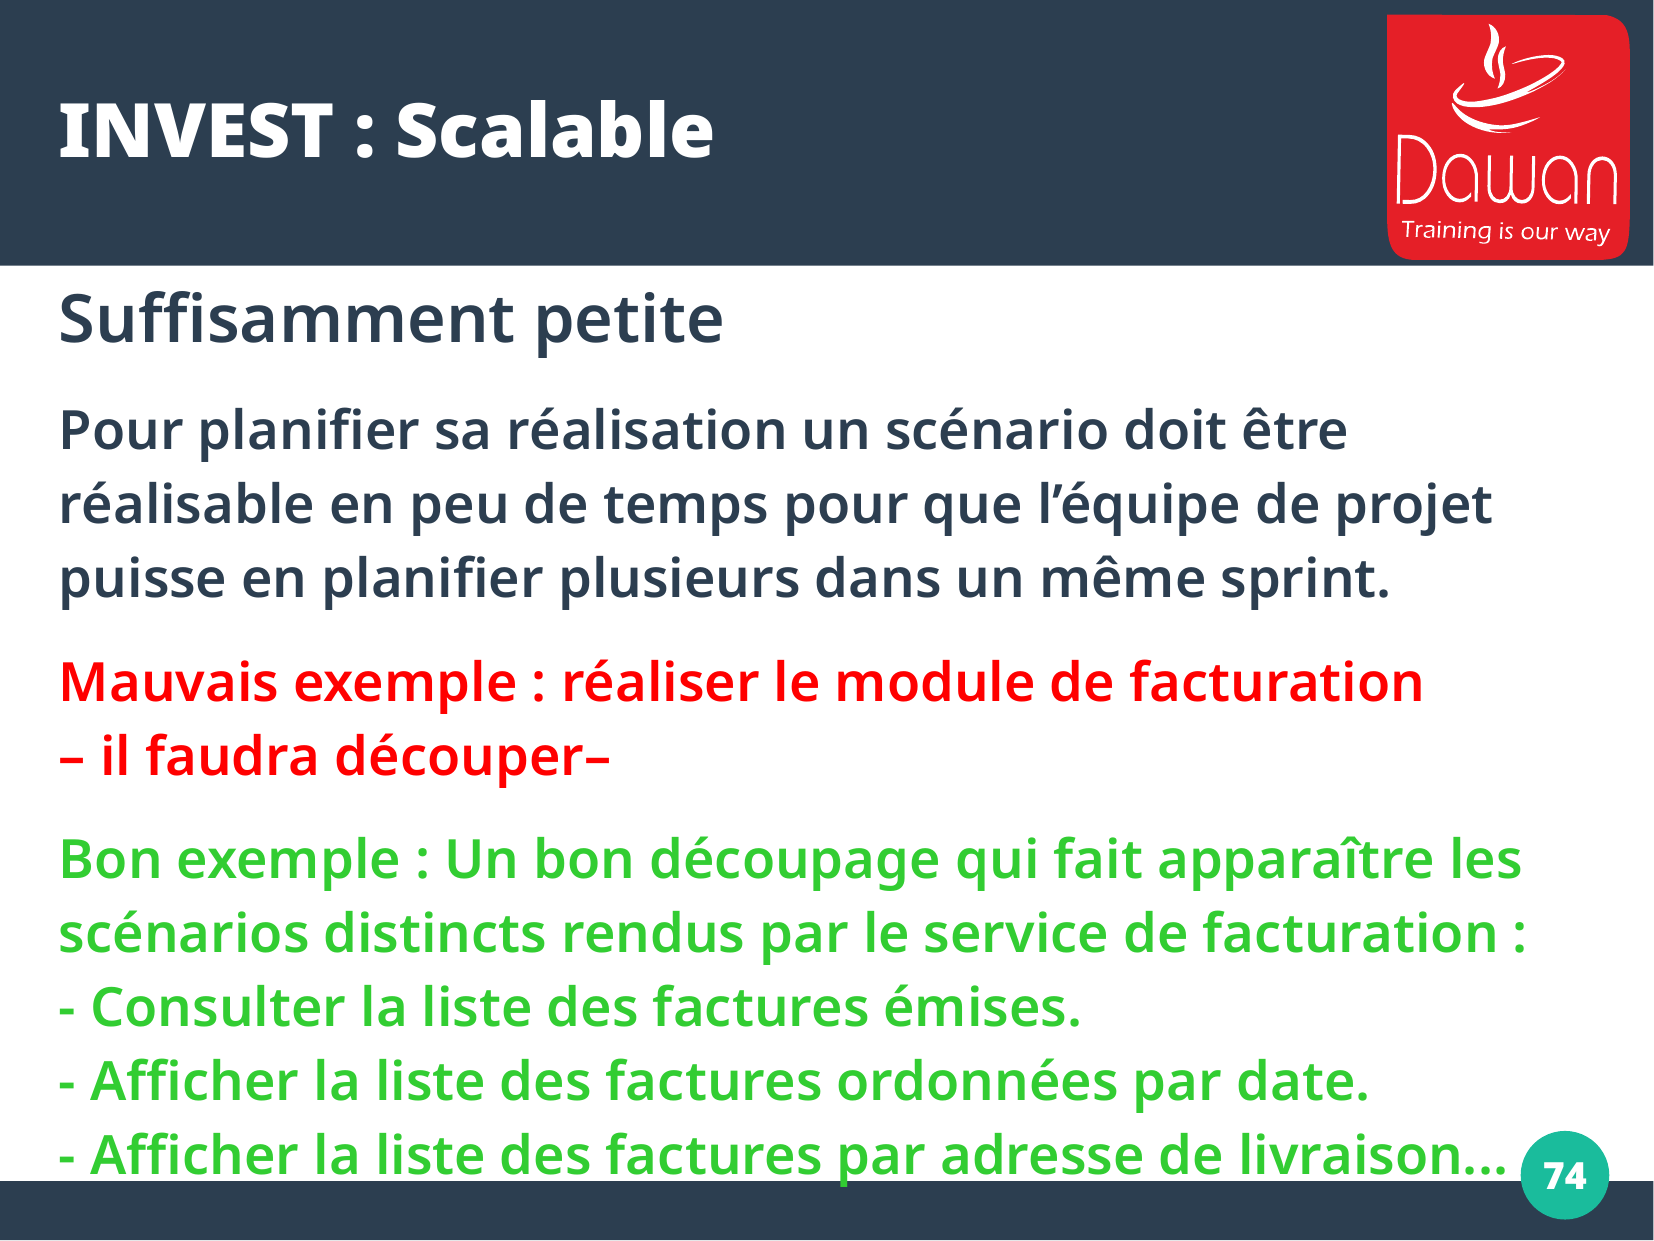

# INVEST : Scalable
Suffisamment petite
Pour planifier sa réalisation un scénario doit être réalisable en peu de temps pour que l’équipe de projet puisse en planifier plusieurs dans un même sprint.
Mauvais exemple : réaliser le module de facturation
– il faudra découper–
Bon exemple : Un bon découpage qui fait apparaître les scénarios distincts rendus par le service de facturation :
- Consulter la liste des factures émises.
- Afficher la liste des factures ordonnées par date.
- Afficher la liste des factures par adresse de livraison...
74